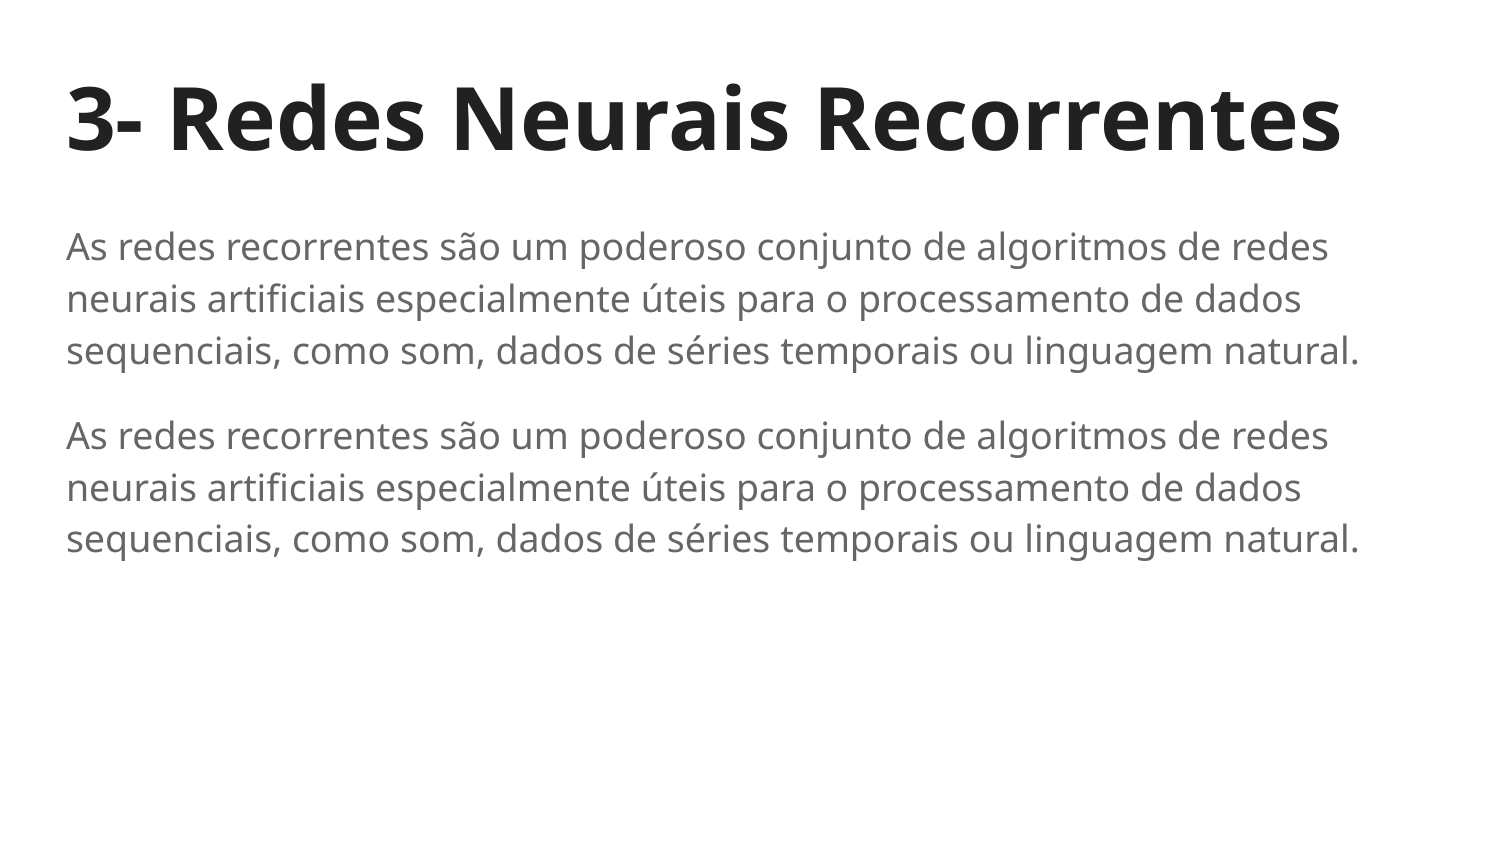

# 3- Redes Neurais Recorrentes
As redes recorrentes são um poderoso conjunto de algoritmos de redes neurais artificiais especialmente úteis para o processamento de dados sequenciais, como som, dados de séries temporais ou linguagem natural.
As redes recorrentes são um poderoso conjunto de algoritmos de redes neurais artificiais especialmente úteis para o processamento de dados sequenciais, como som, dados de séries temporais ou linguagem natural.